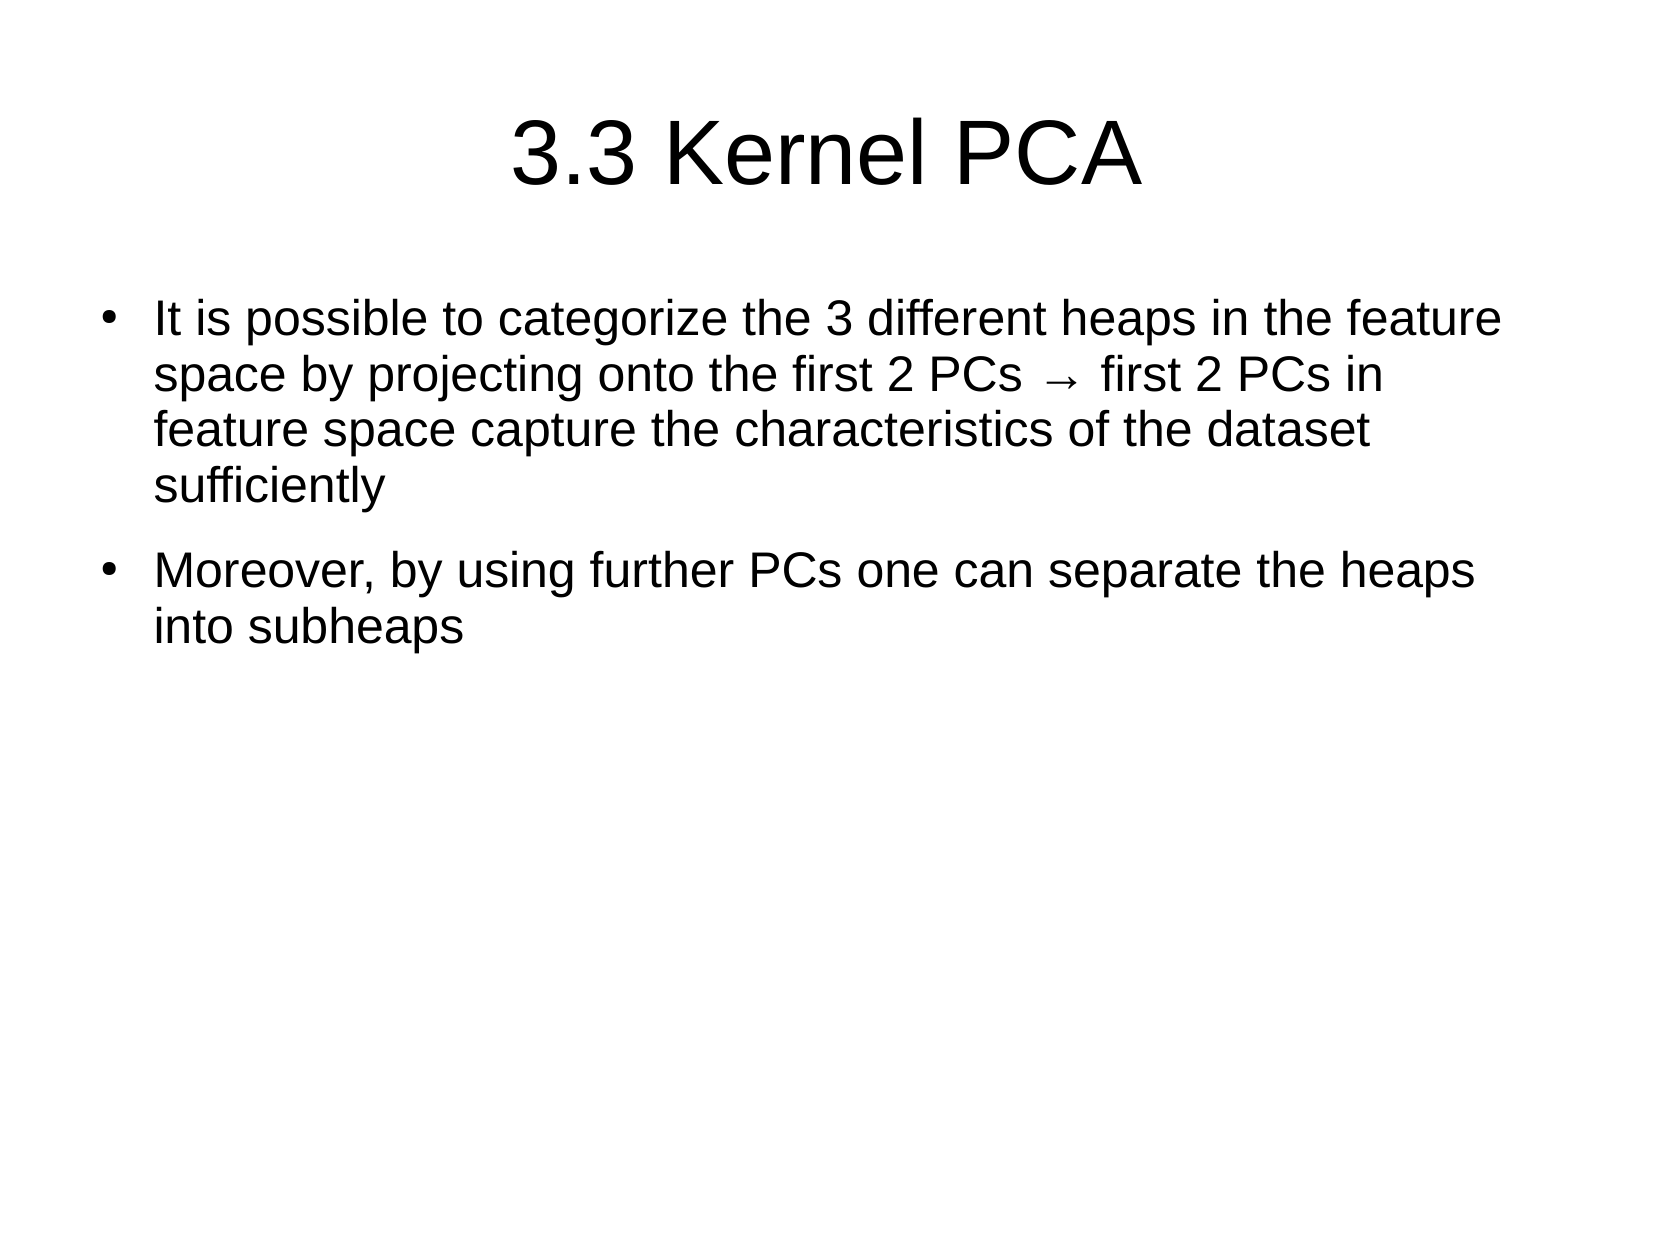

# 3.3 Kernel PCA
It is possible to categorize the 3 different heaps in the feature space by projecting onto the first 2 PCs → first 2 PCs in feature space capture the characteristics of the dataset sufficiently
Moreover, by using further PCs one can separate the heaps into subheaps